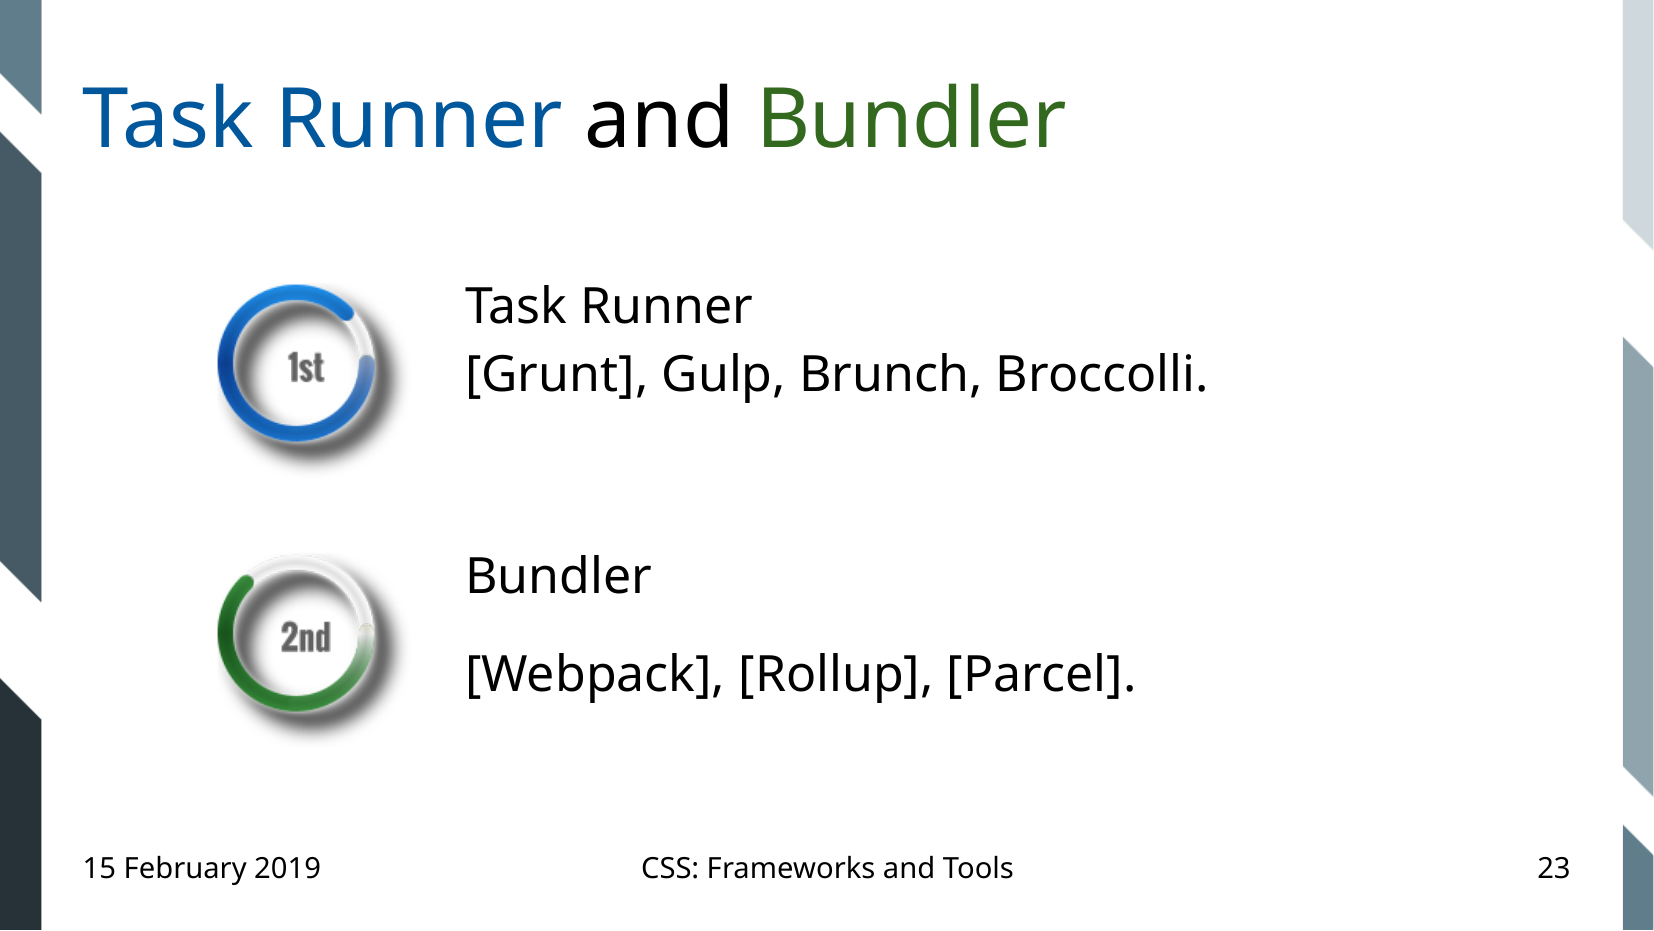

# Task Runner and Bundler
Task Runner
[Grunt], Gulp, Brunch, Broccolli.
Bundler
[Webpack], [Rollup], [Parcel].
15 February 2019
CSS: Frameworks and Tools
23